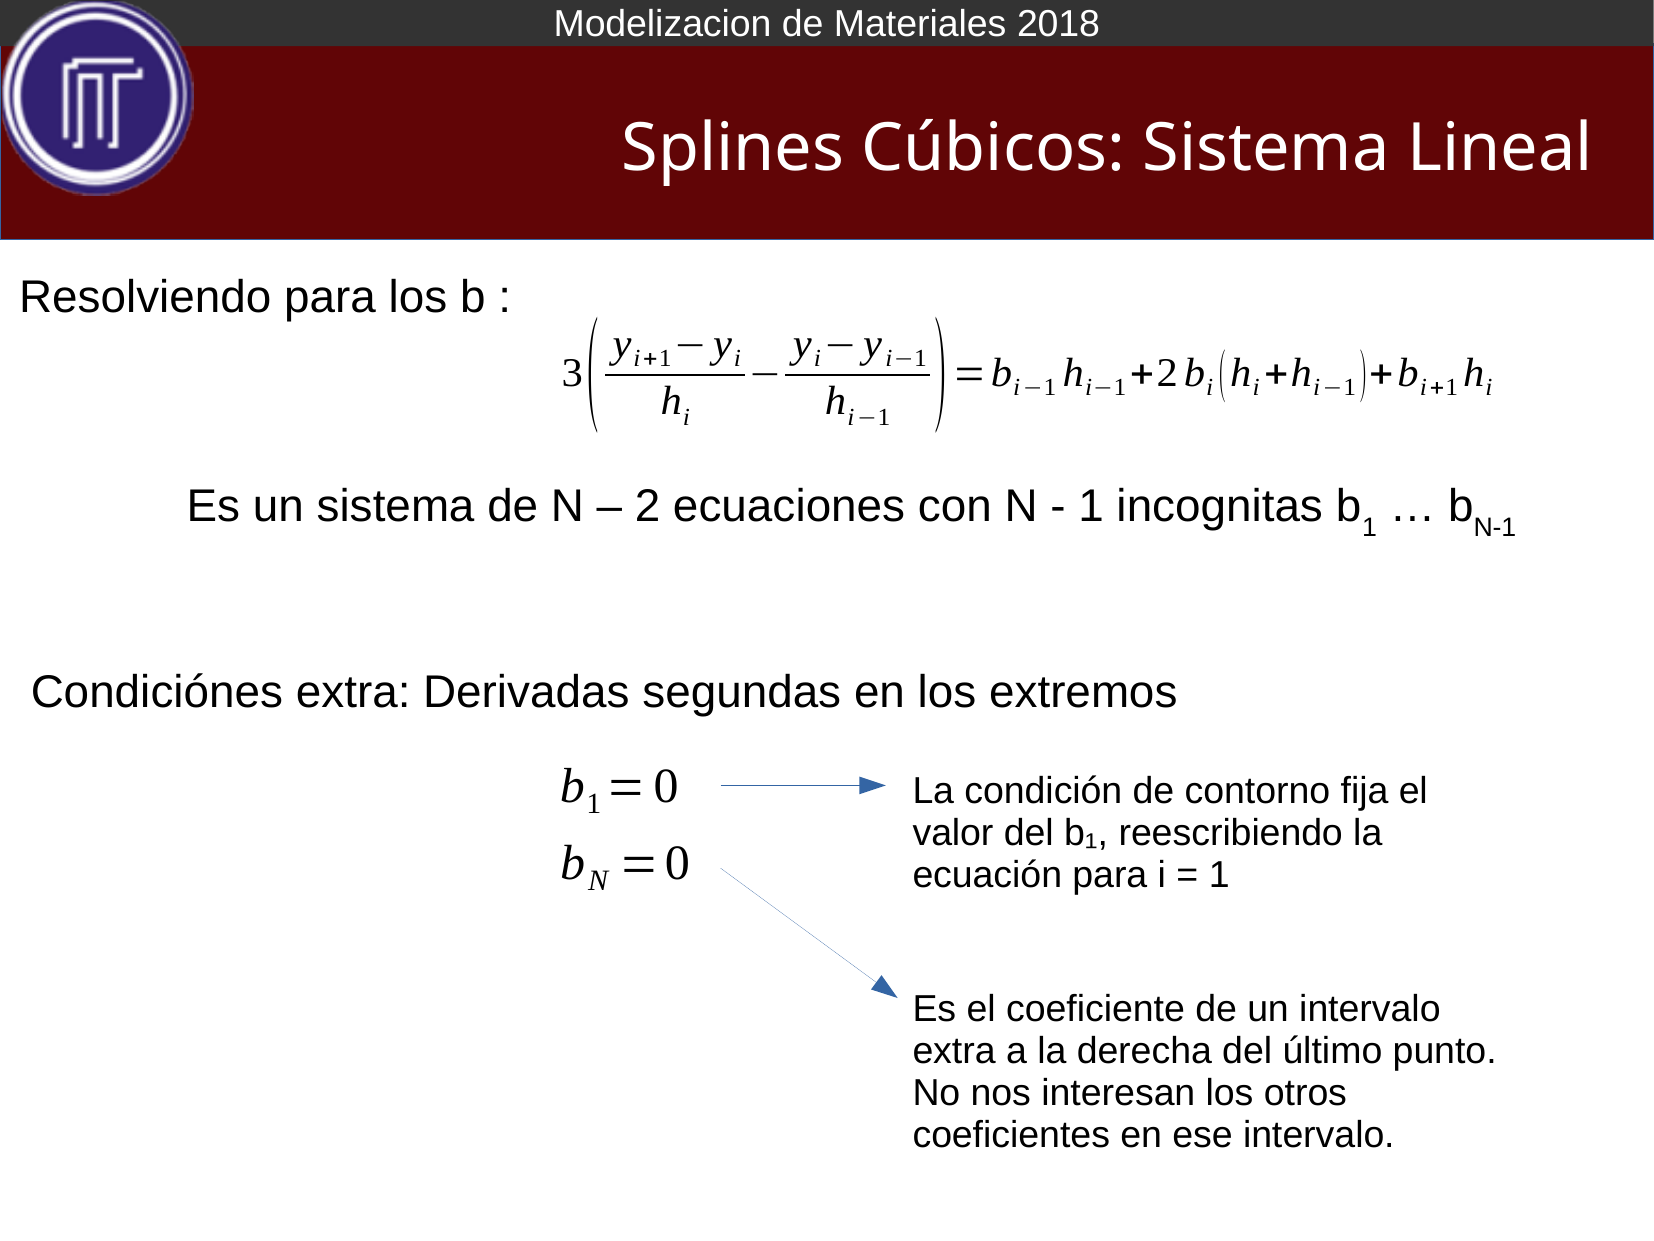

# Splines Cúbicos: Sistema Lineal
Resolviendo para los b :
Es un sistema de N – 2 ecuaciones con N - 1 incognitas b1 … bN-1
Condiciónes extra: Derivadas segundas en los extremos
La condición de contorno fija el
valor del b₁, reescribiendo la
ecuación para i = 1
Es el coeficiente de un intervalo
extra a la derecha del último punto.
No nos interesan los otros
coeficientes en ese intervalo.